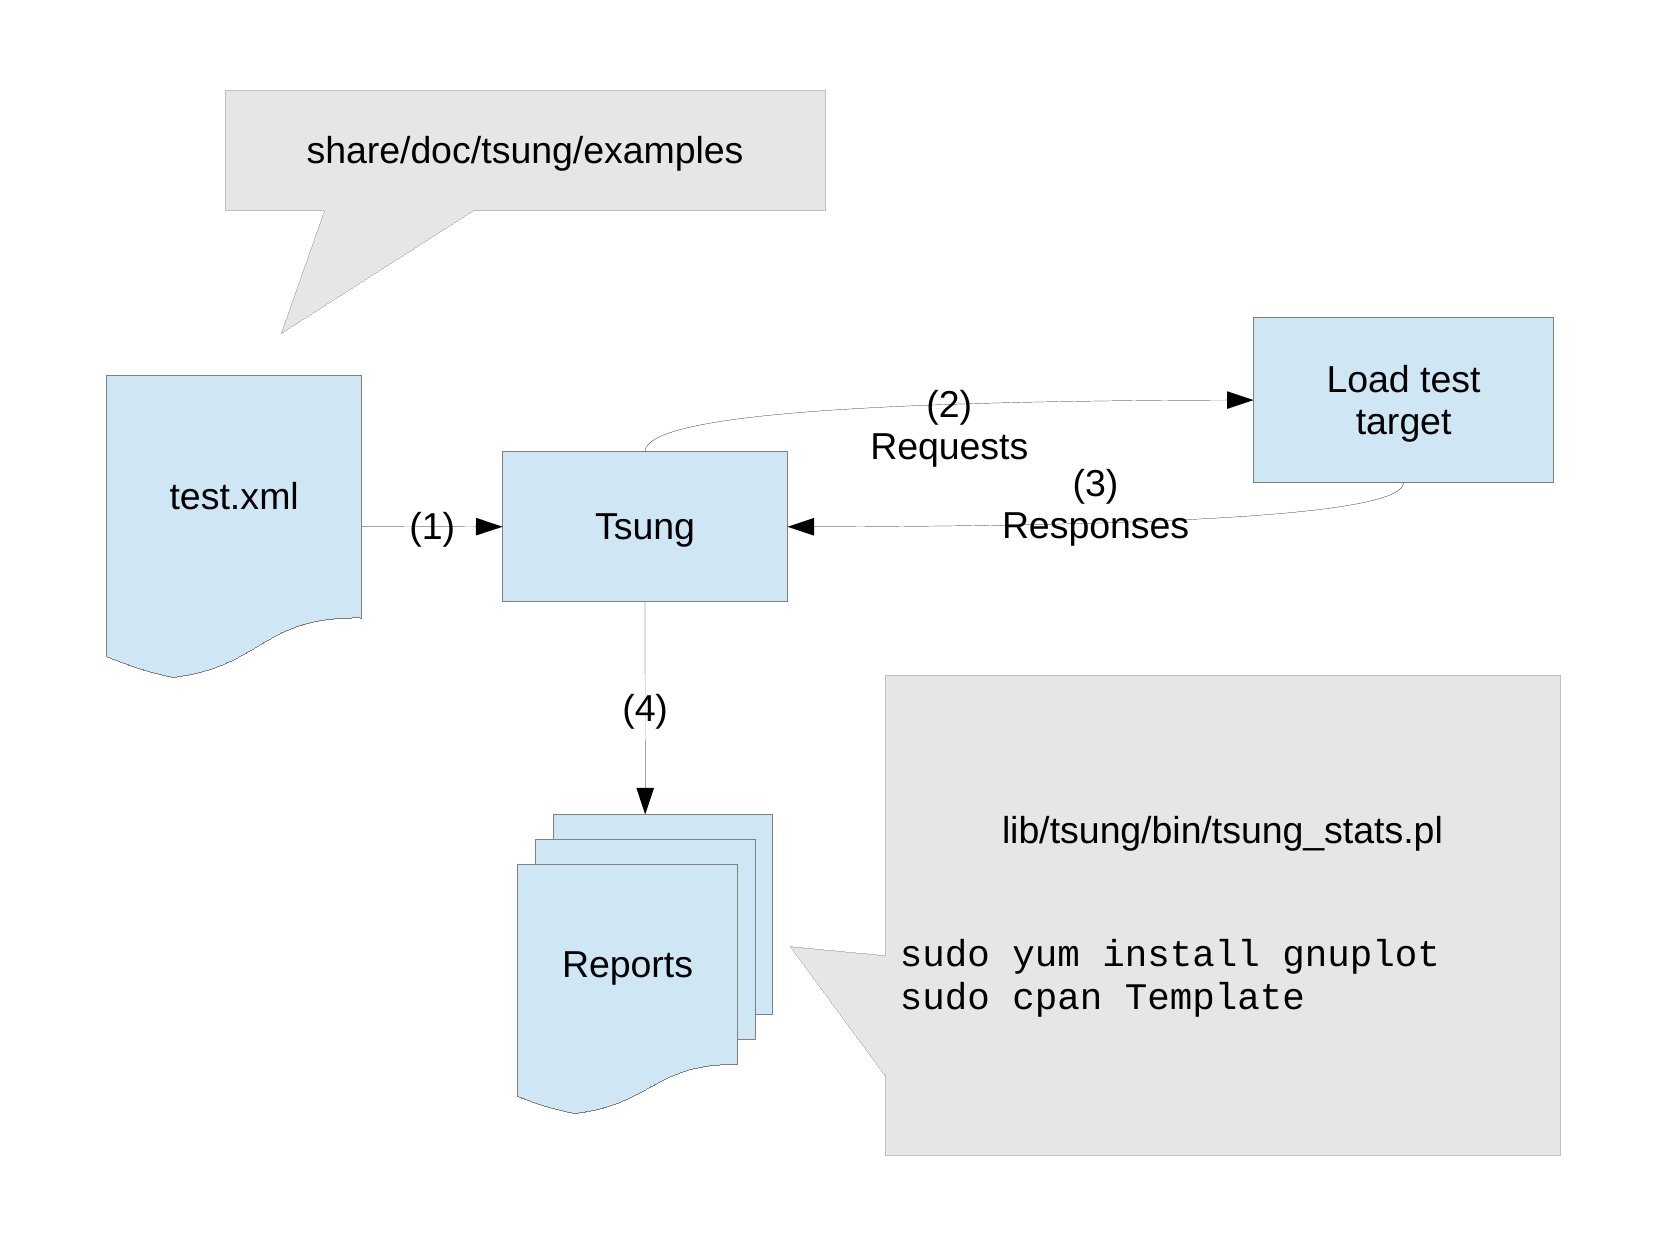

share/doc/tsung/examples
Load test
target
test.xml
Tsung
lib/tsung/bin/tsung_stats.pl
sudo yum install gnuplot
sudo cpan Template
Reports